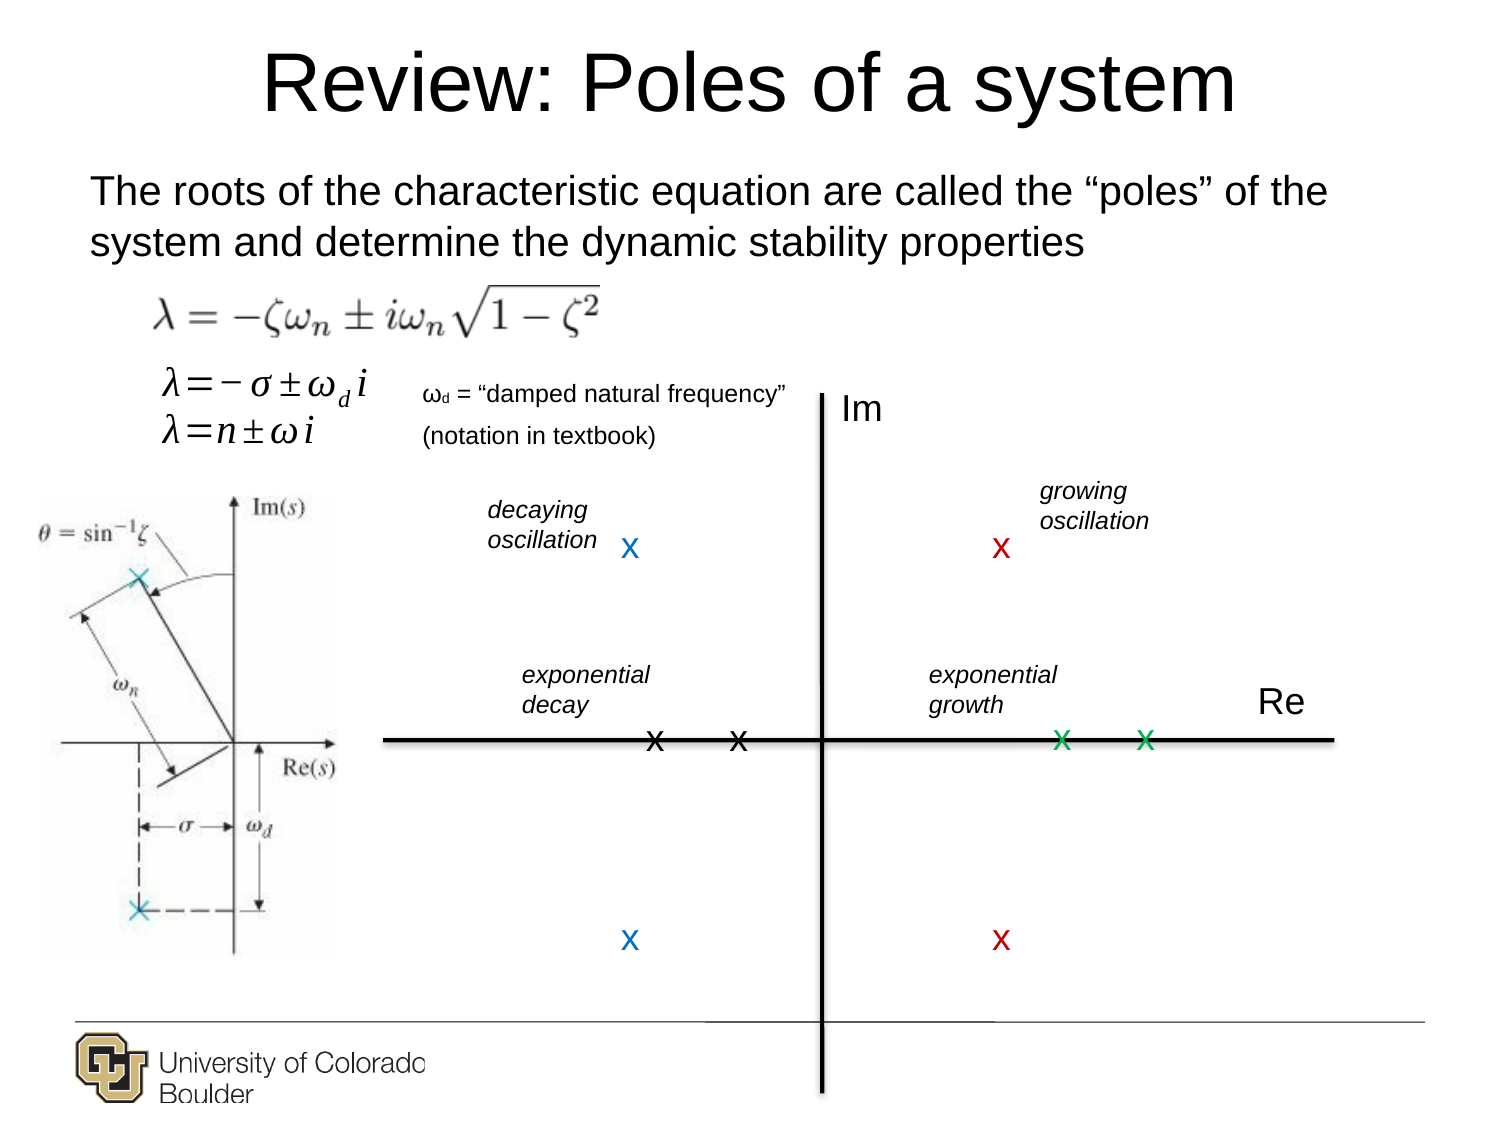

# Review: Poles of a system
The roots of the characteristic equation are called the “poles” of the system and determine the dynamic stability properties
ωd = “damped natural frequency”
Im
(notation in textbook)
growing oscillation
decaying oscillation
x
x
exponential growth
exponential decay
Re
x
x
x
x
x
x